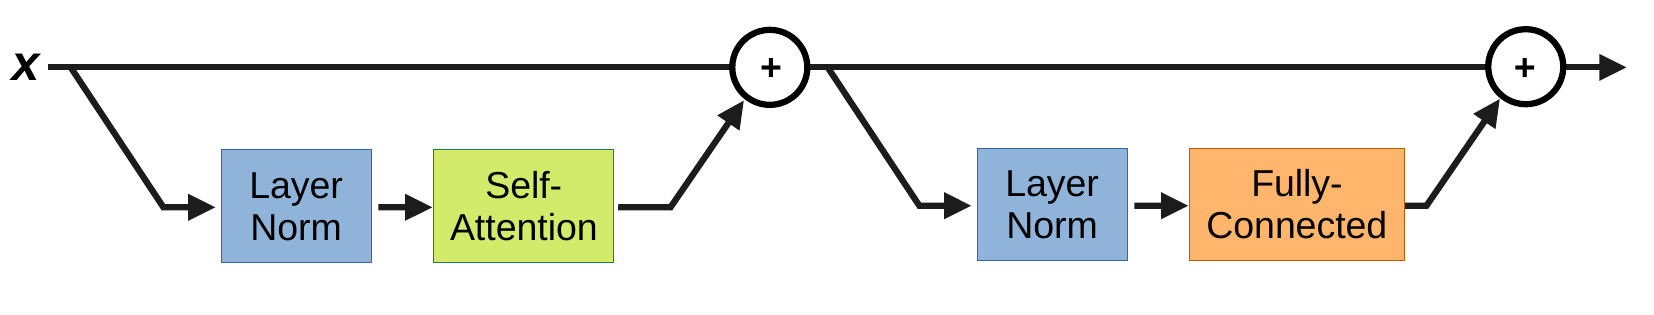

x
+
+
Layer
Norm
Fully-
Connected
Layer
Norm
Self-
Attention